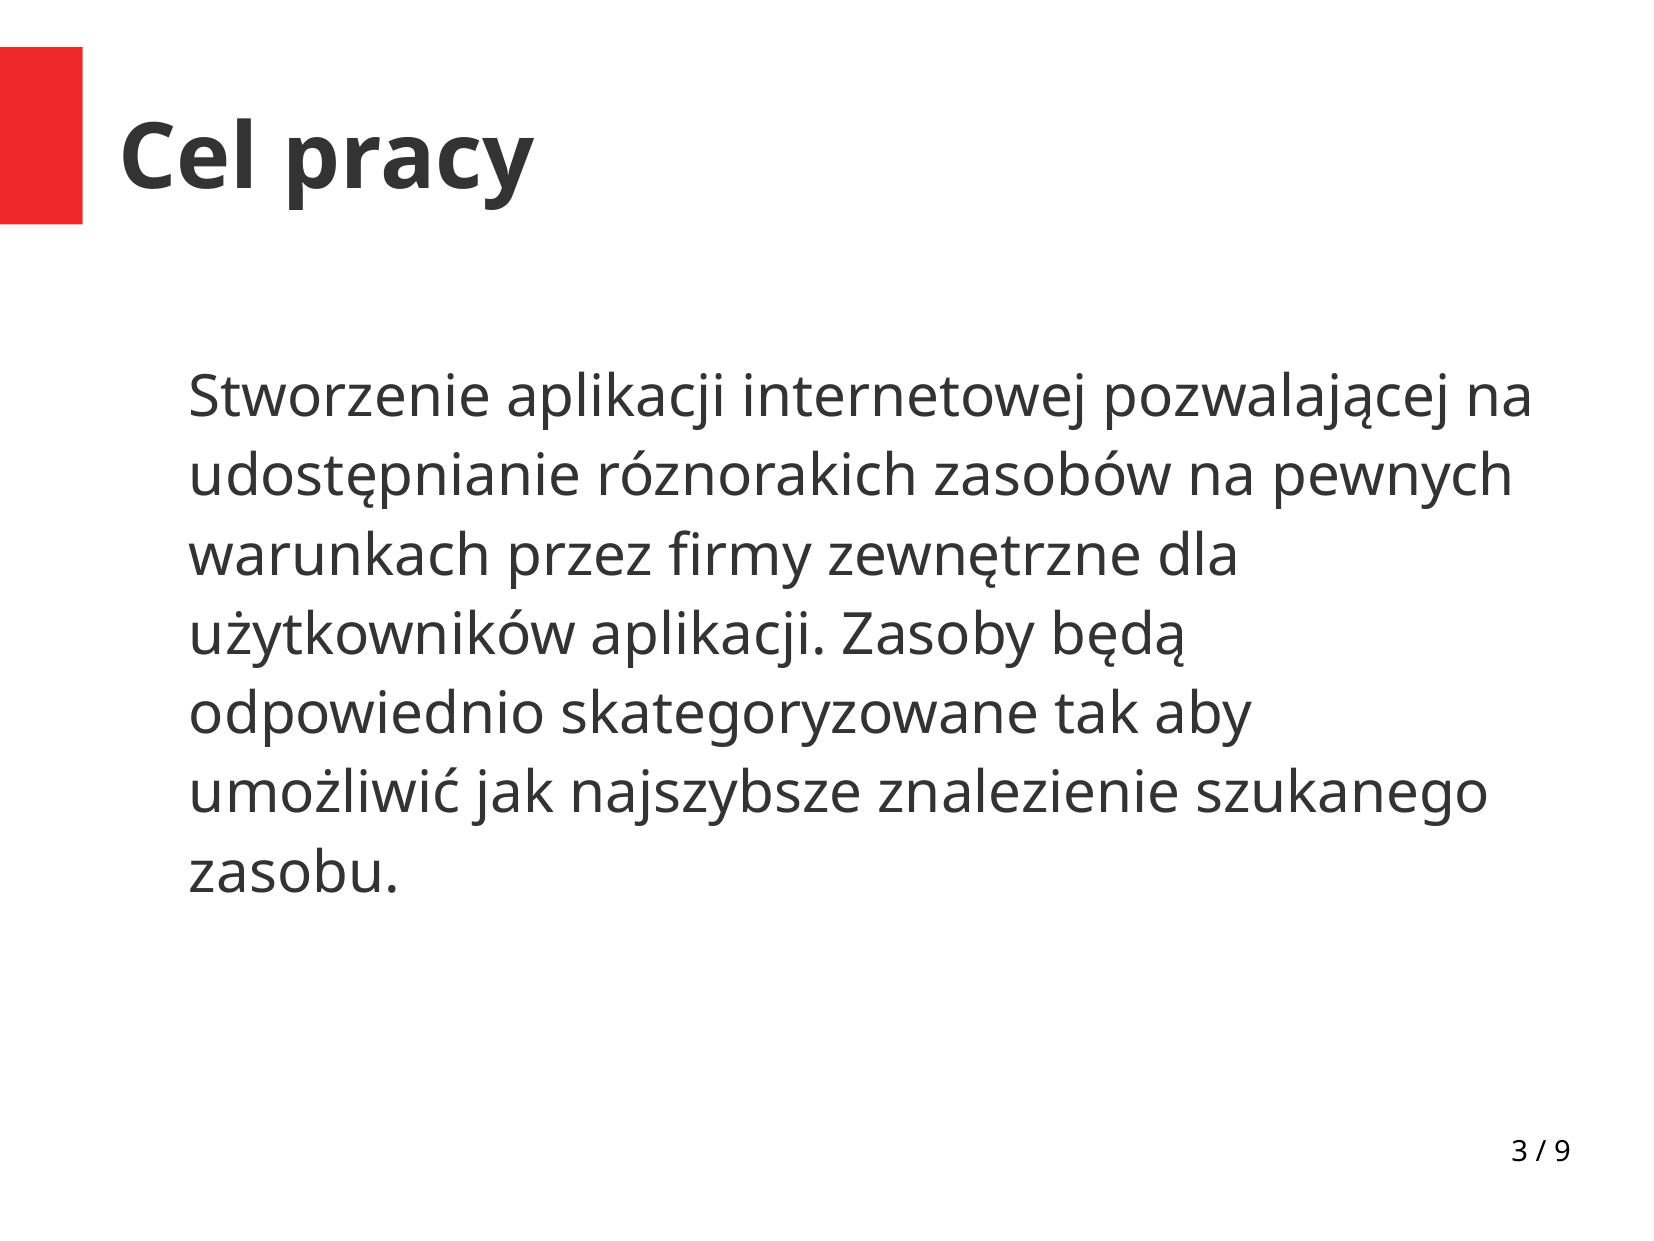

# Cel pracy
Stworzenie aplikacji internetowej pozwalającej na udostępnianie róznorakich zasobów na pewnych warunkach przez firmy zewnętrzne dla użytkowników aplikacji. Zasoby będą odpowiednio skategoryzowane tak aby umożliwić jak najszybsze znalezienie szukanego zasobu.
3